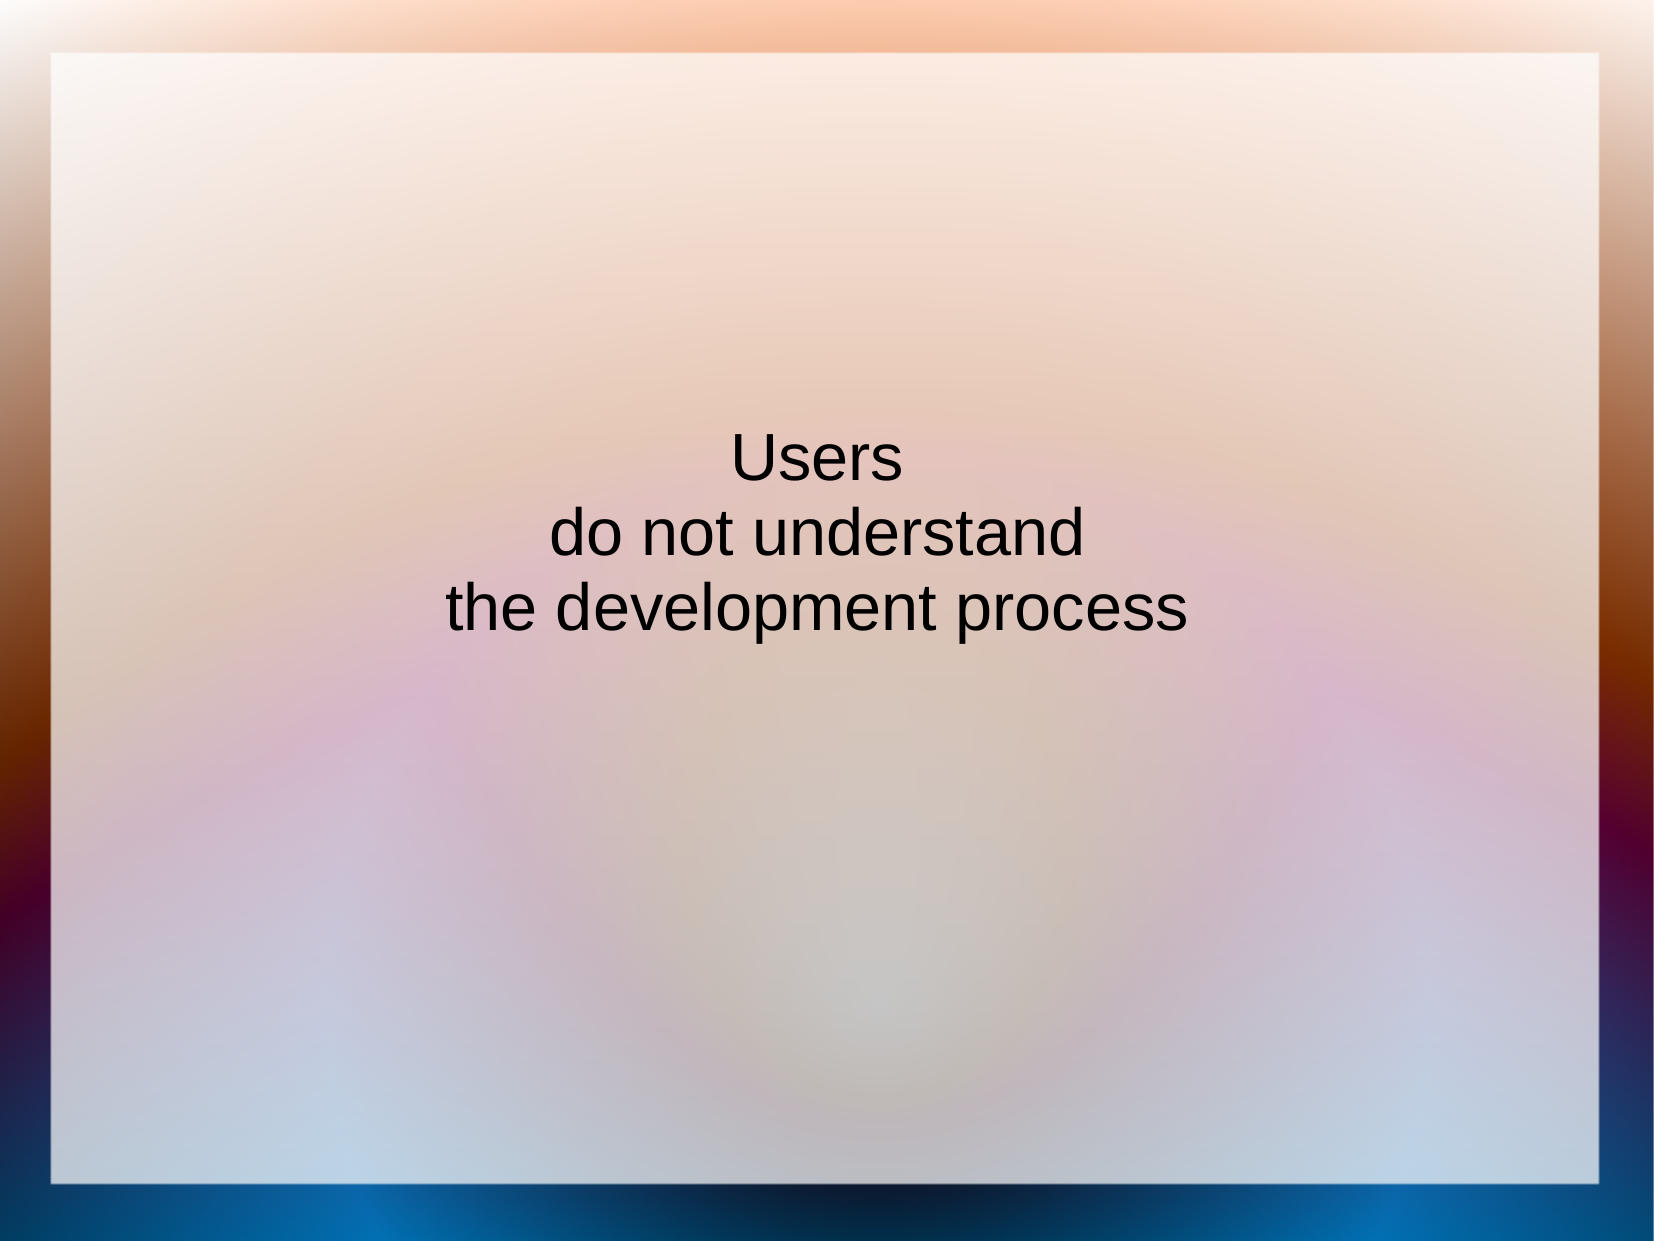

# Users
do not understand
the development process